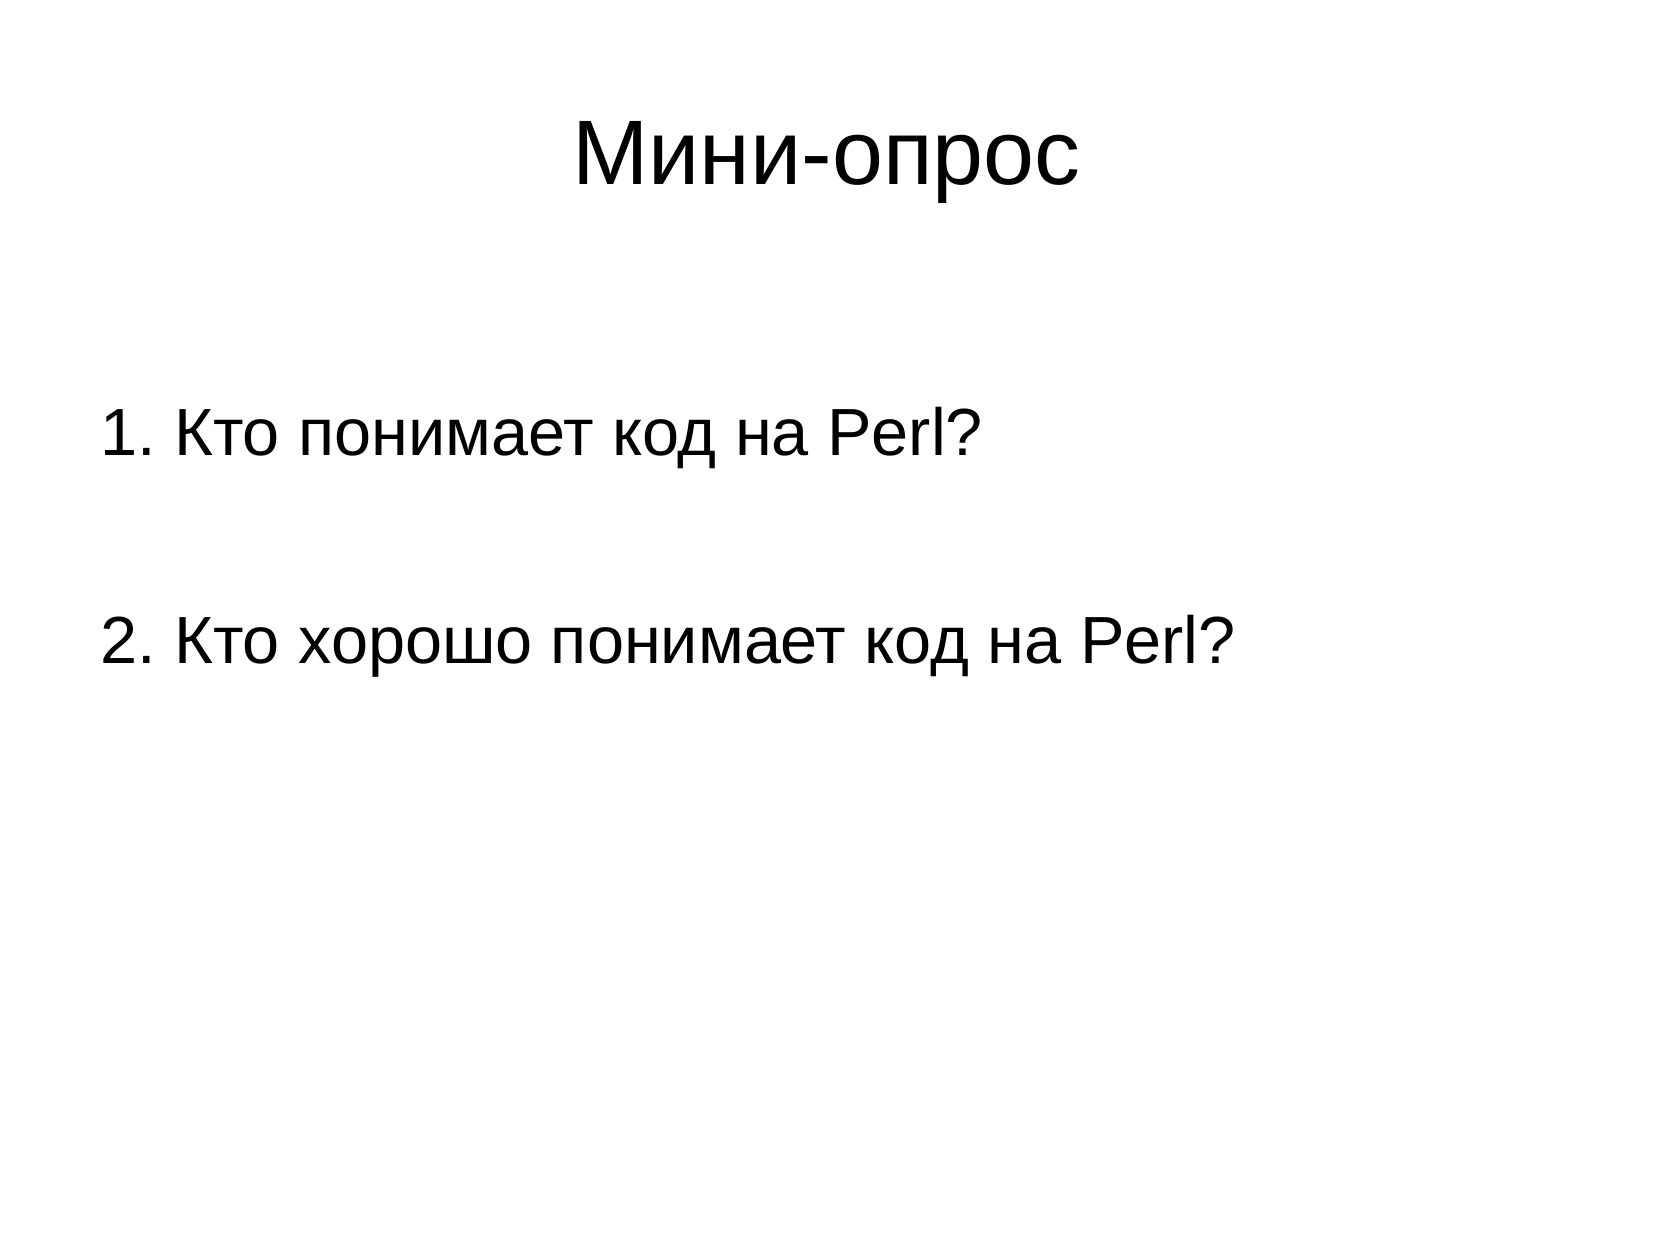

# Мини-опрос
 Кто понимает код на Perl?
 Кто хорошо понимает код на Perl?